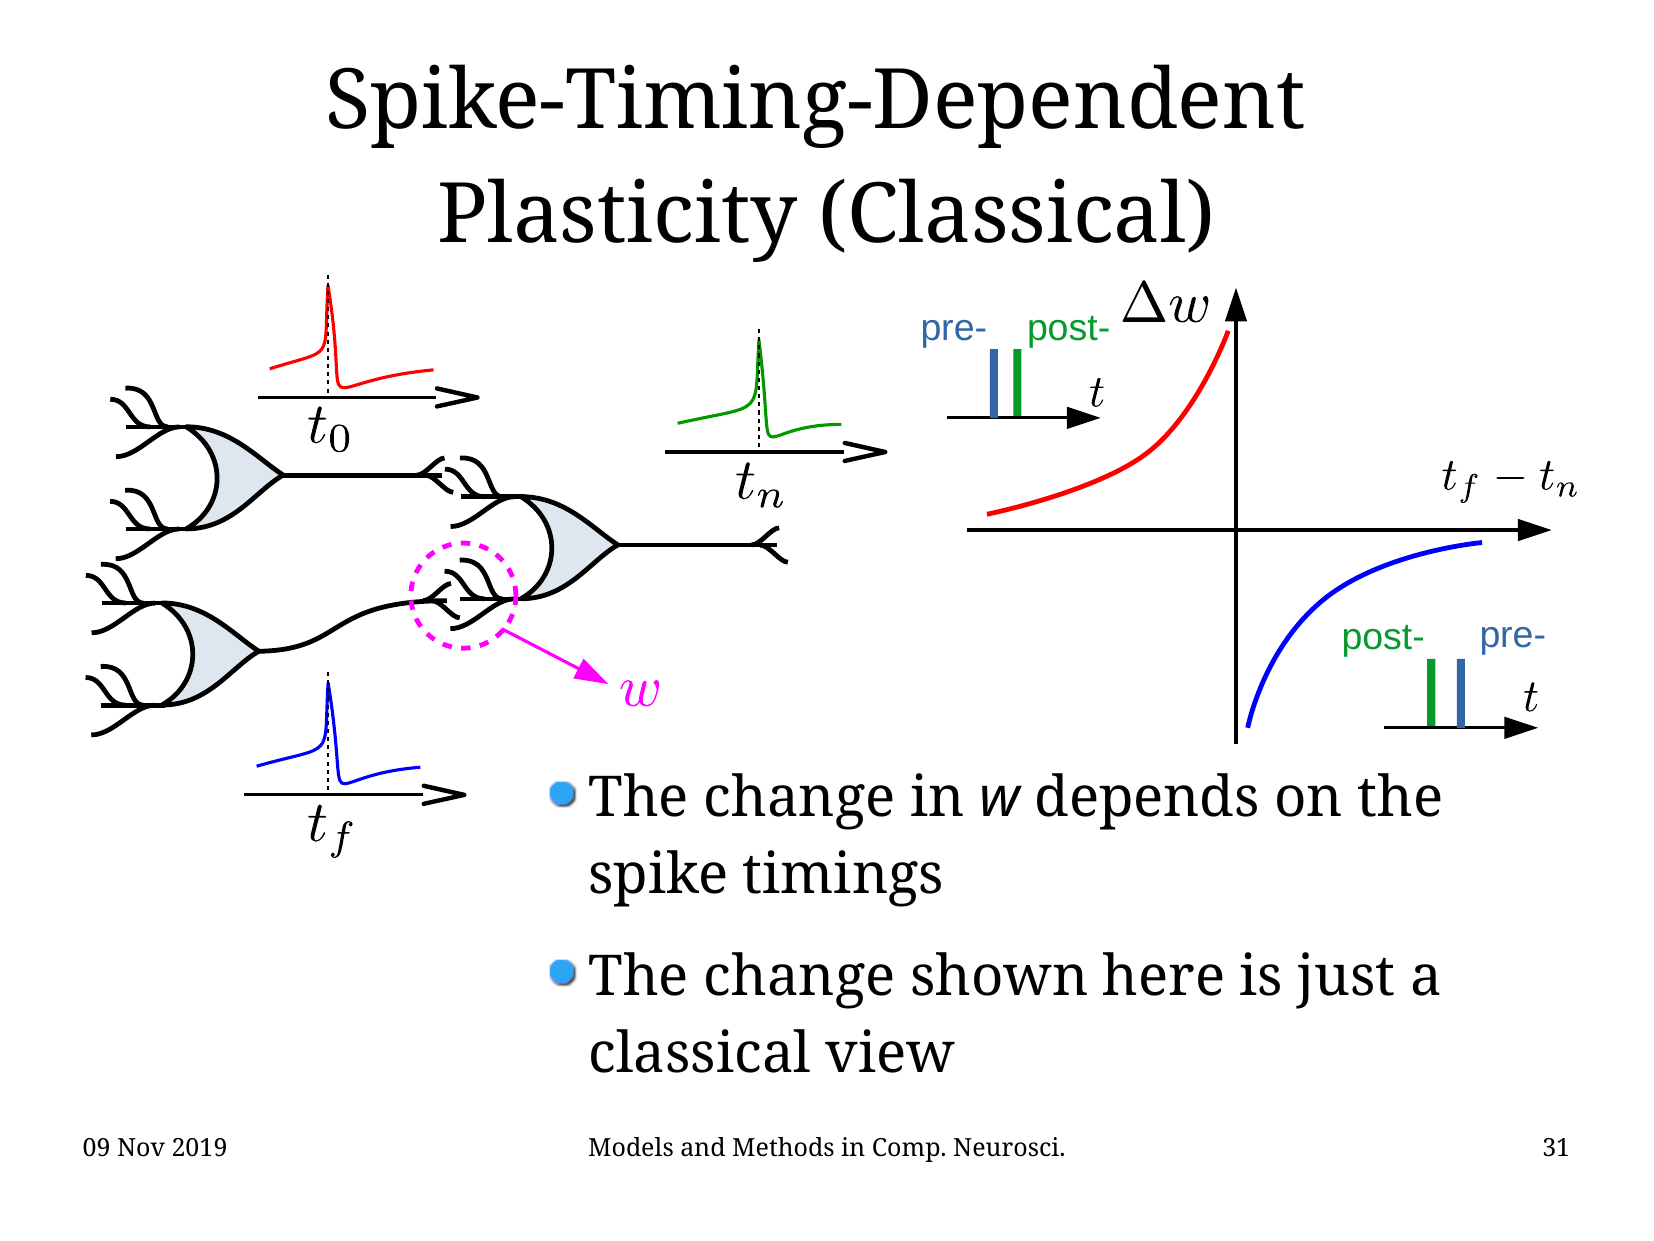

# Spike-Timing-Dependent Plasticity (Classical)
pre-
post-
pre-
post-
The change in w depends on the spike timings
The change shown here is just a classical view
09 Nov 2019
Models and Methods in Comp. Neurosci.
31